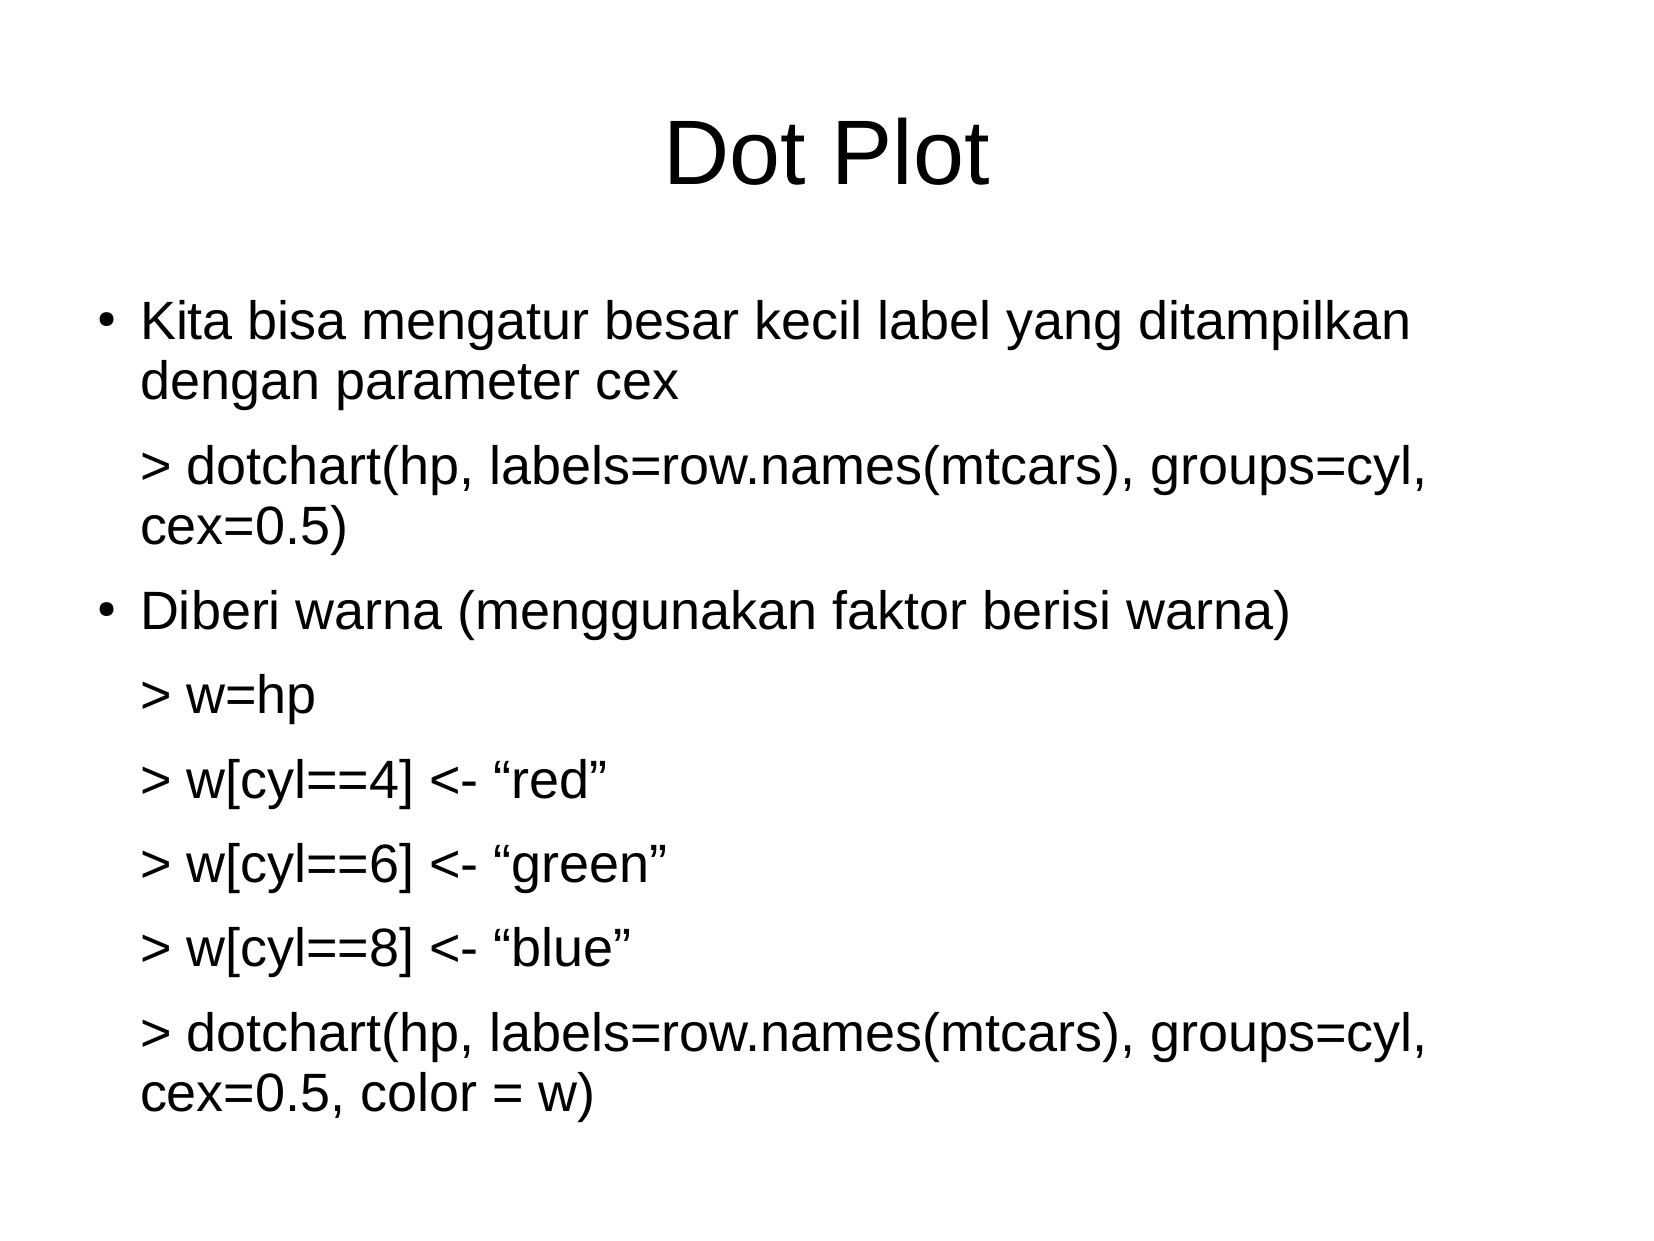

# Dot Plot
Kita bisa mengatur besar kecil label yang ditampilkan dengan parameter cex
> dotchart(hp, labels=row.names(mtcars), groups=cyl, cex=0.5)
Diberi warna (menggunakan faktor berisi warna)
> w=hp
> w[cyl==4] <- “red”
> w[cyl==6] <- “green”
> w[cyl==8] <- “blue”
> dotchart(hp, labels=row.names(mtcars), groups=cyl, cex=0.5, color = w)